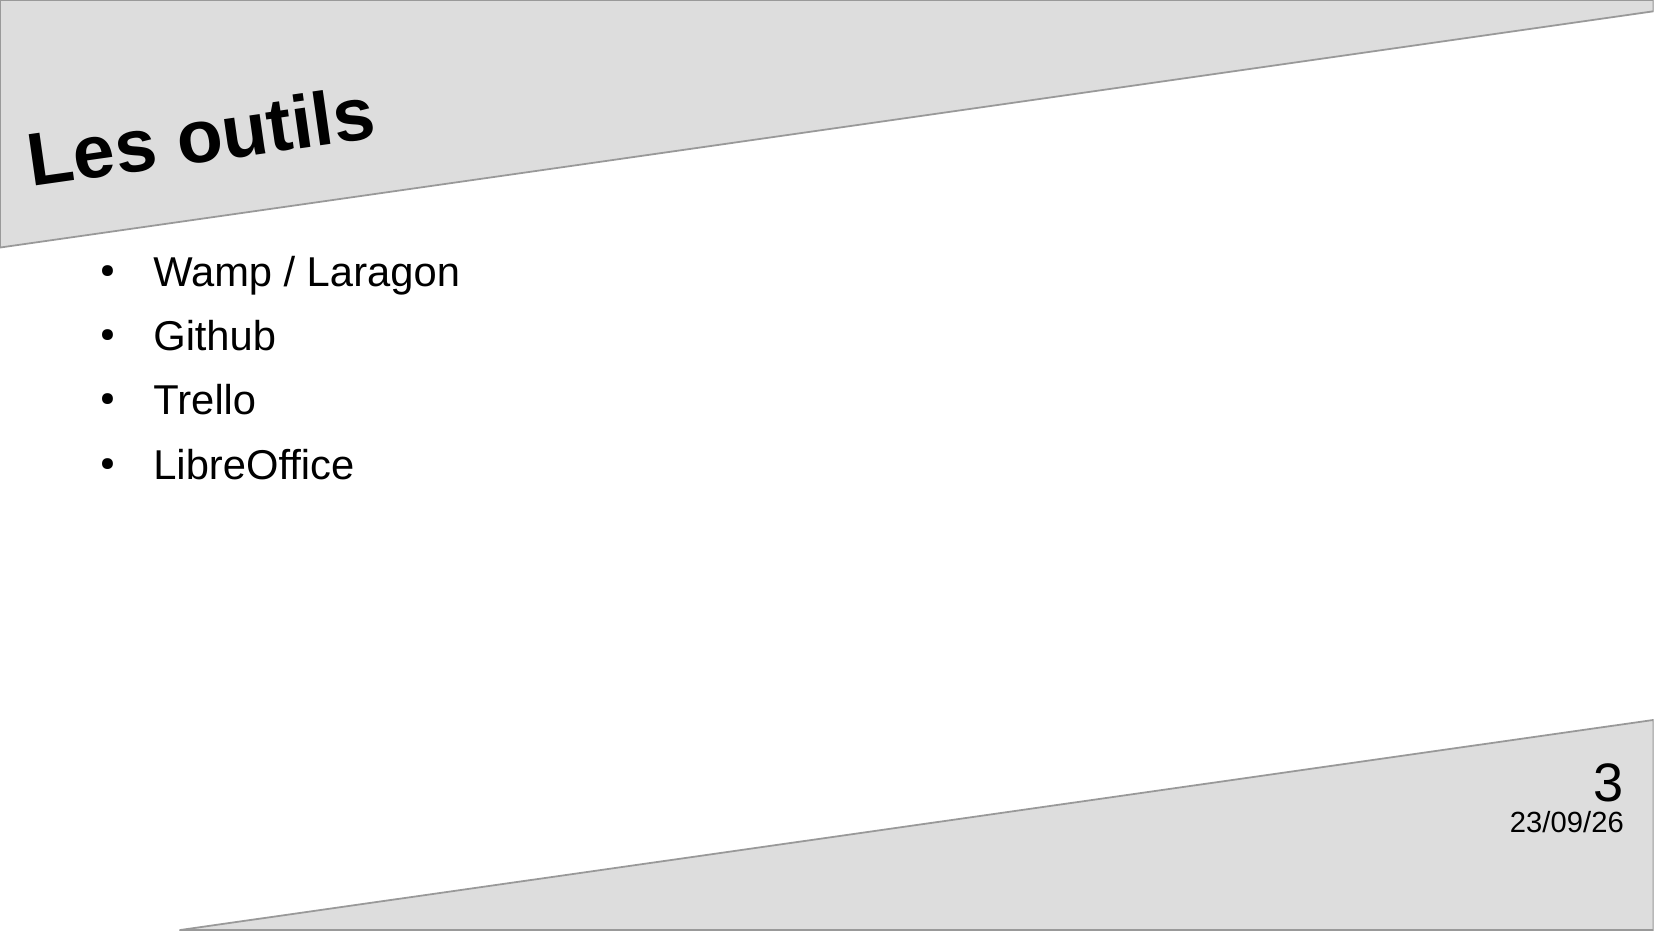

# Les outils
Wamp / Laragon
Github
Trello
LibreOffice
3